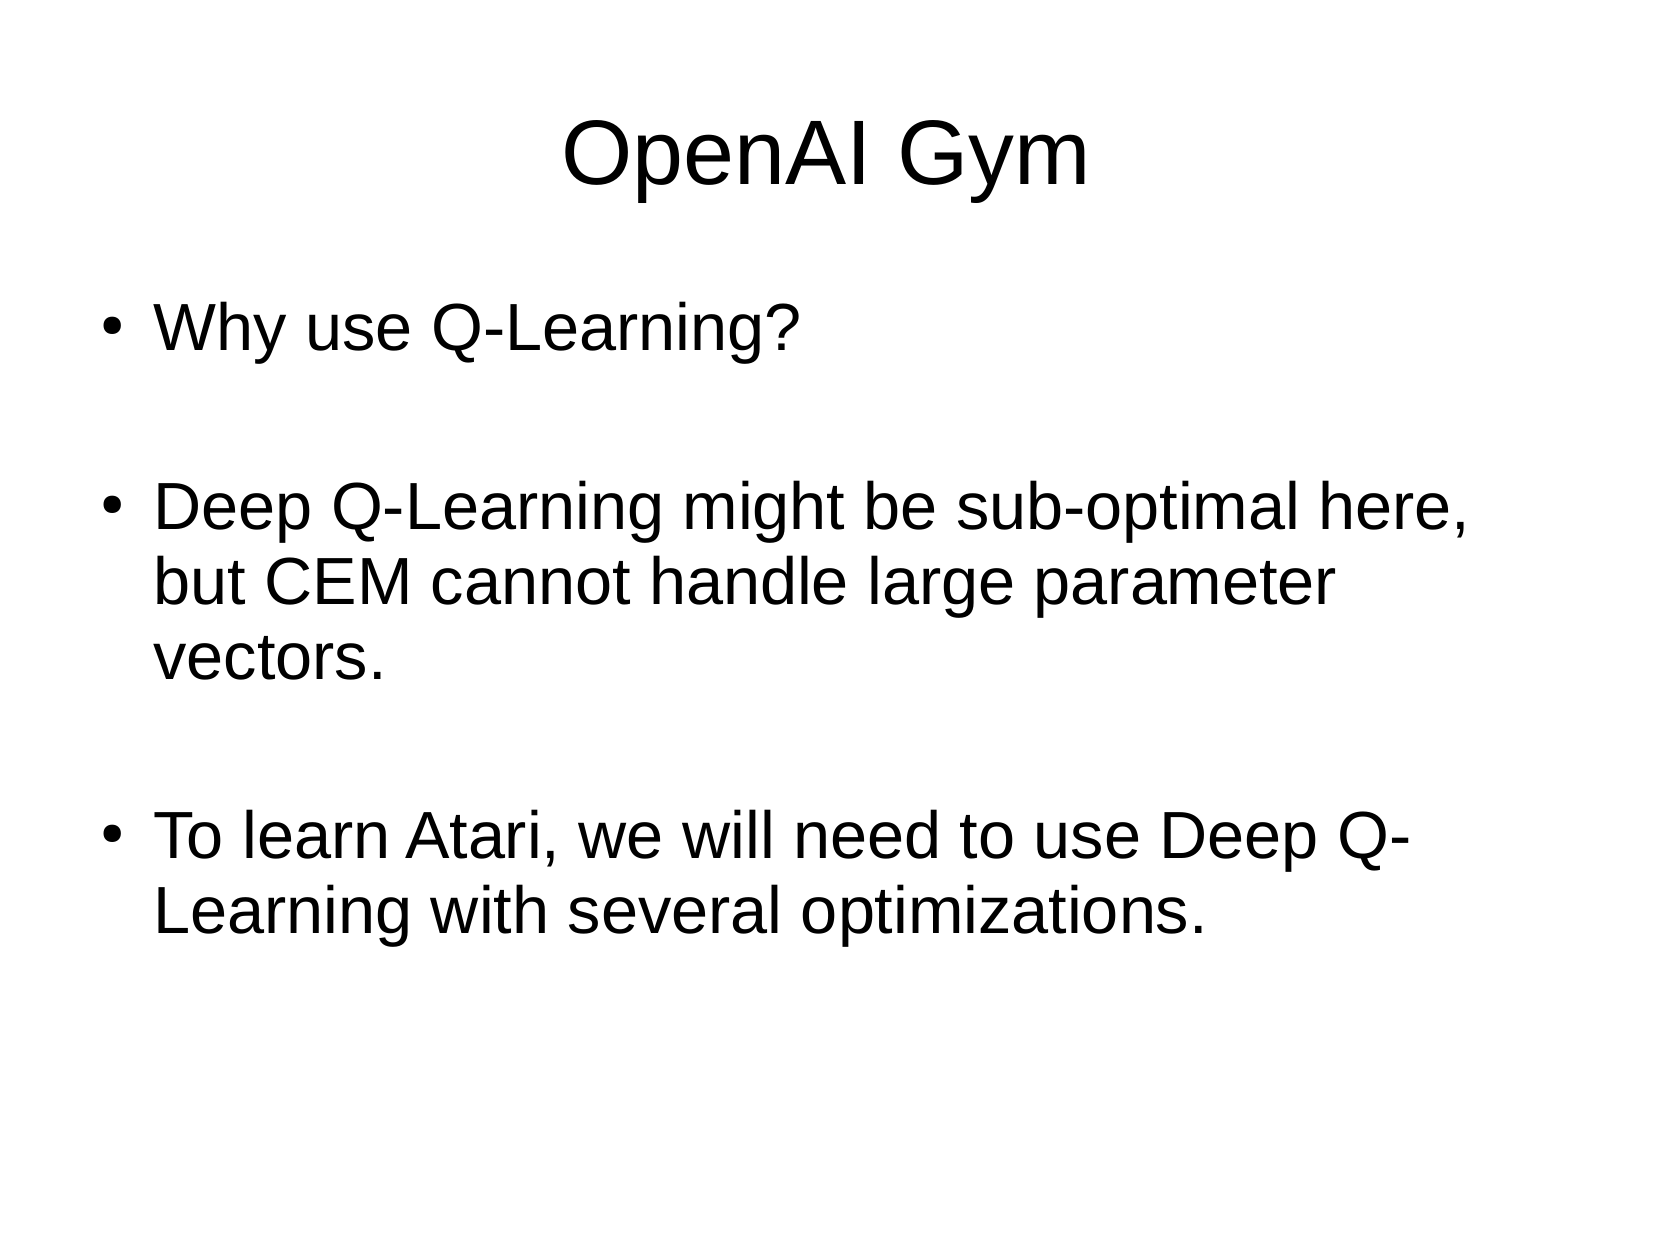

# OpenAI Gym
Why use Q-Learning?
Deep Q-Learning might be sub-optimal here, but CEM cannot handle large parameter vectors.
To learn Atari, we will need to use Deep Q-Learning with several optimizations.